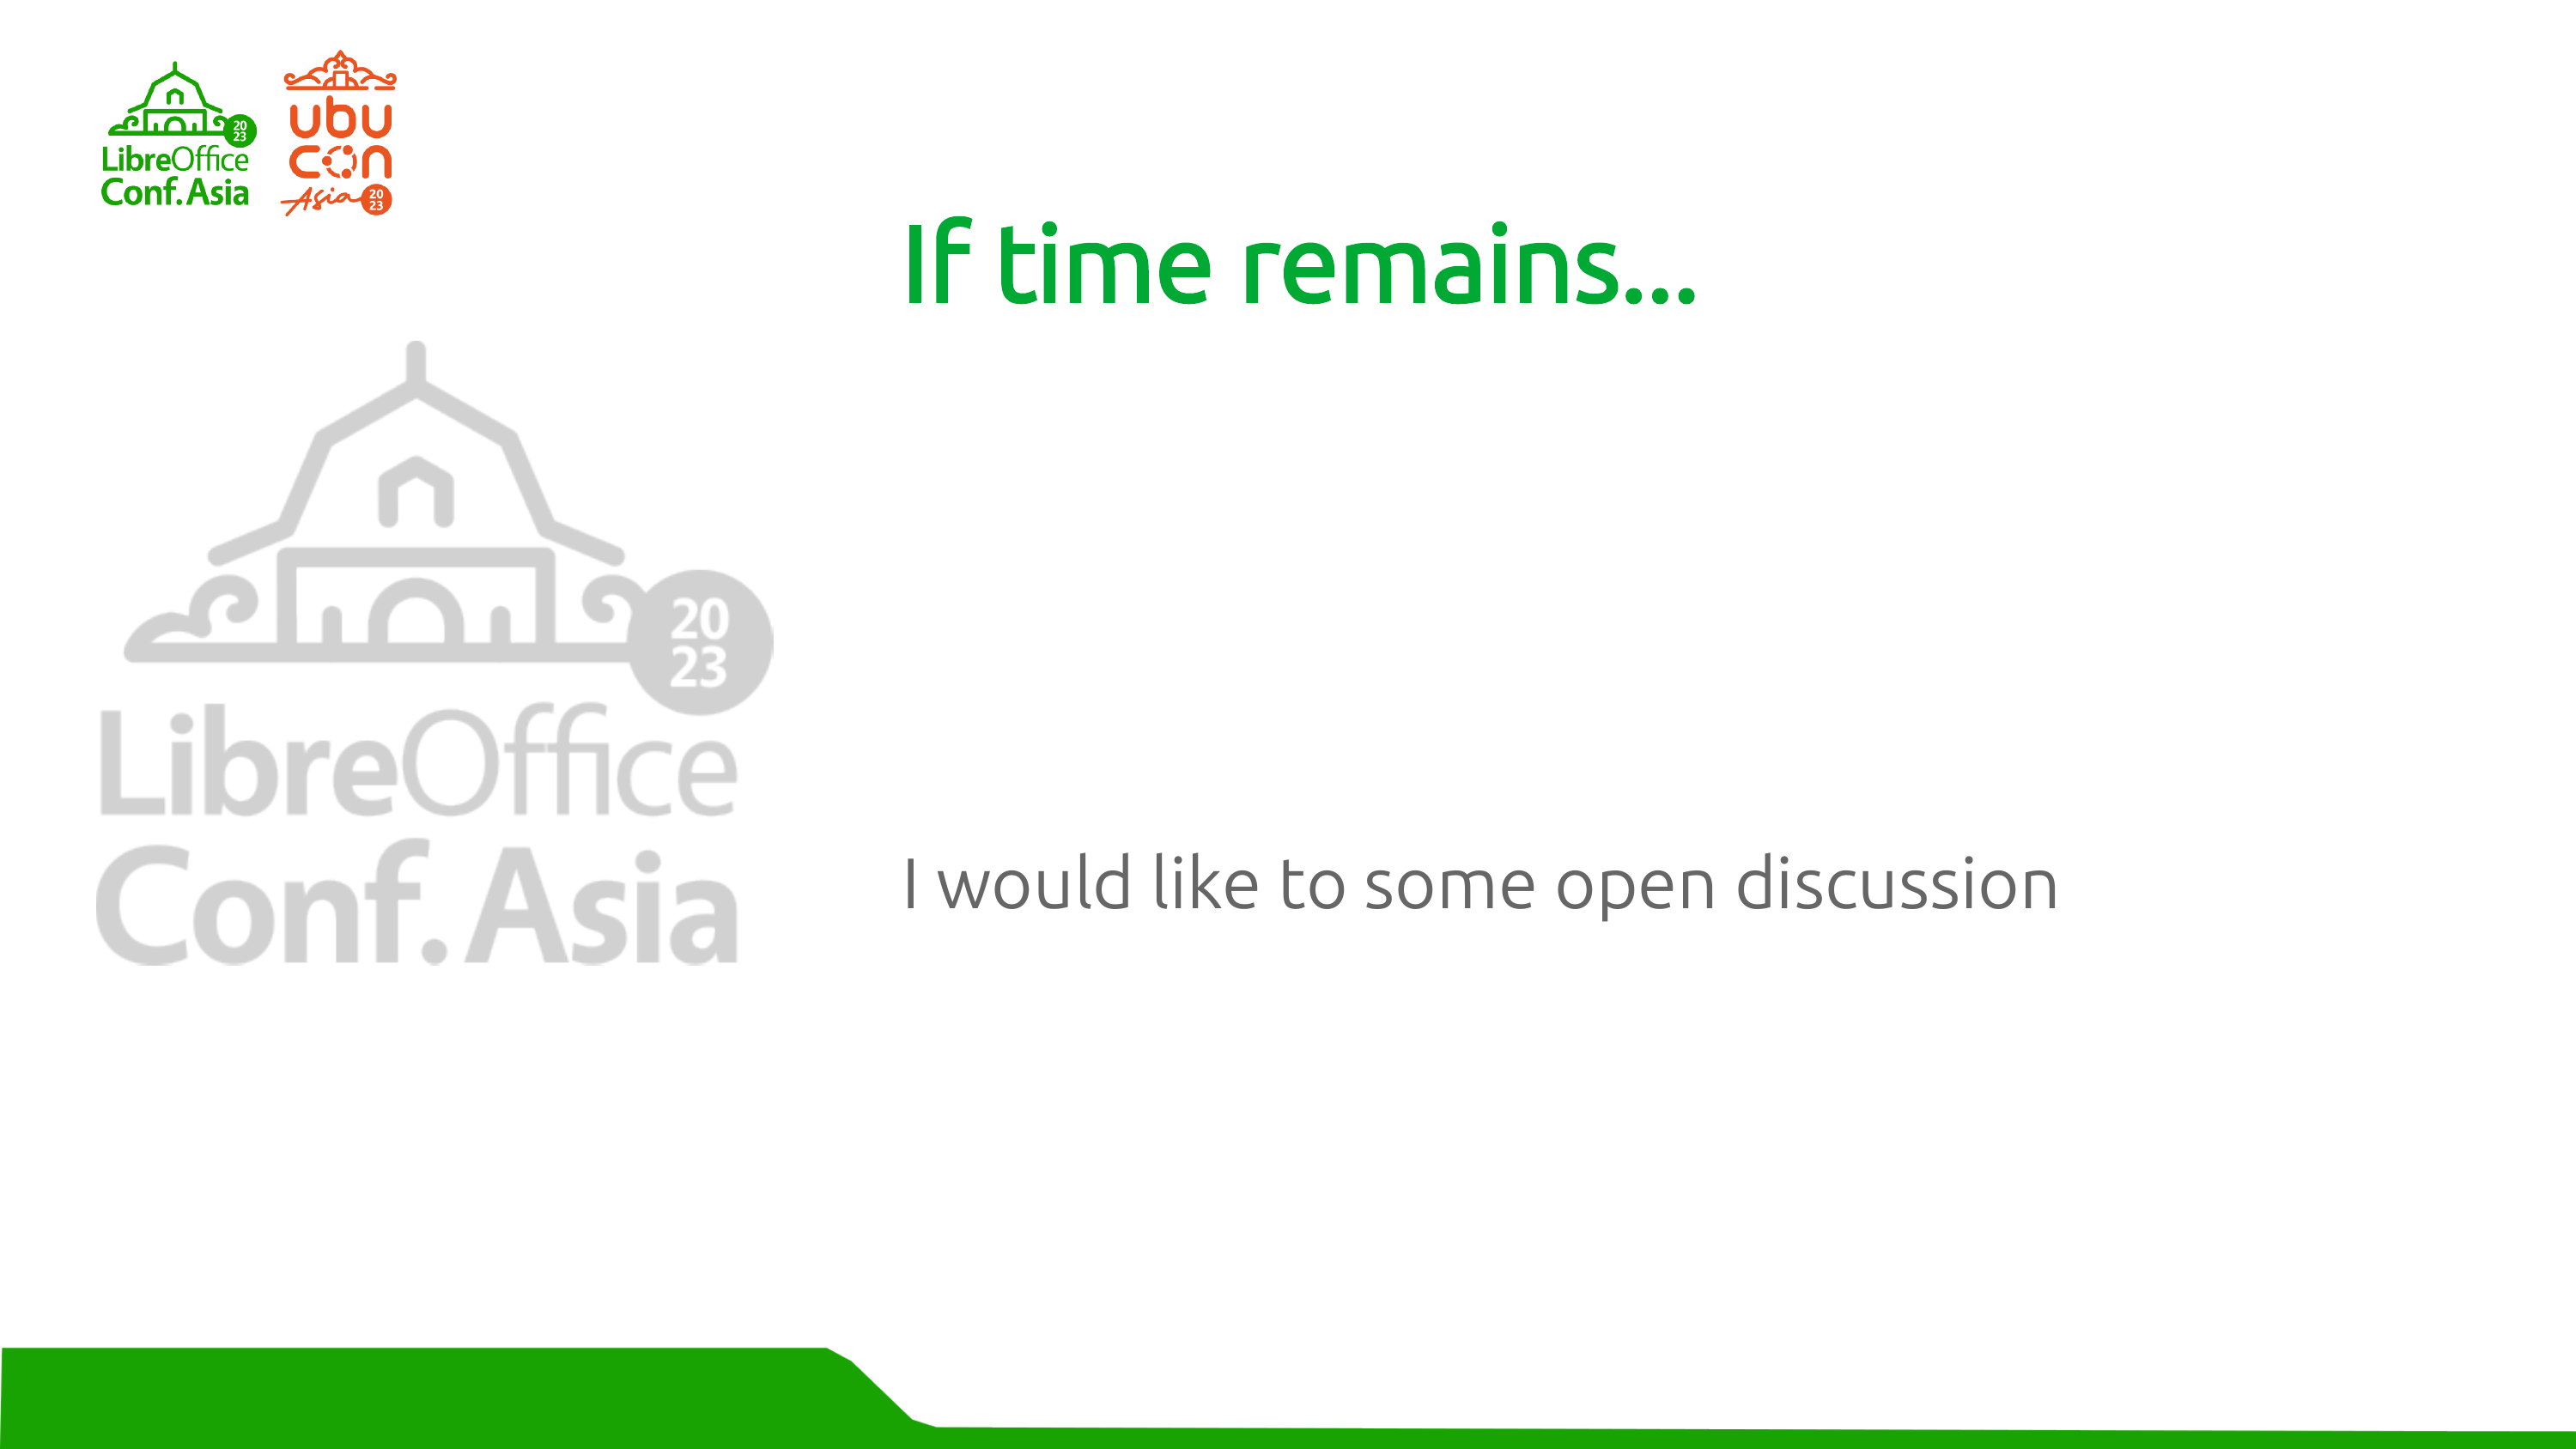

If time remains...
# I would like to some open discussion